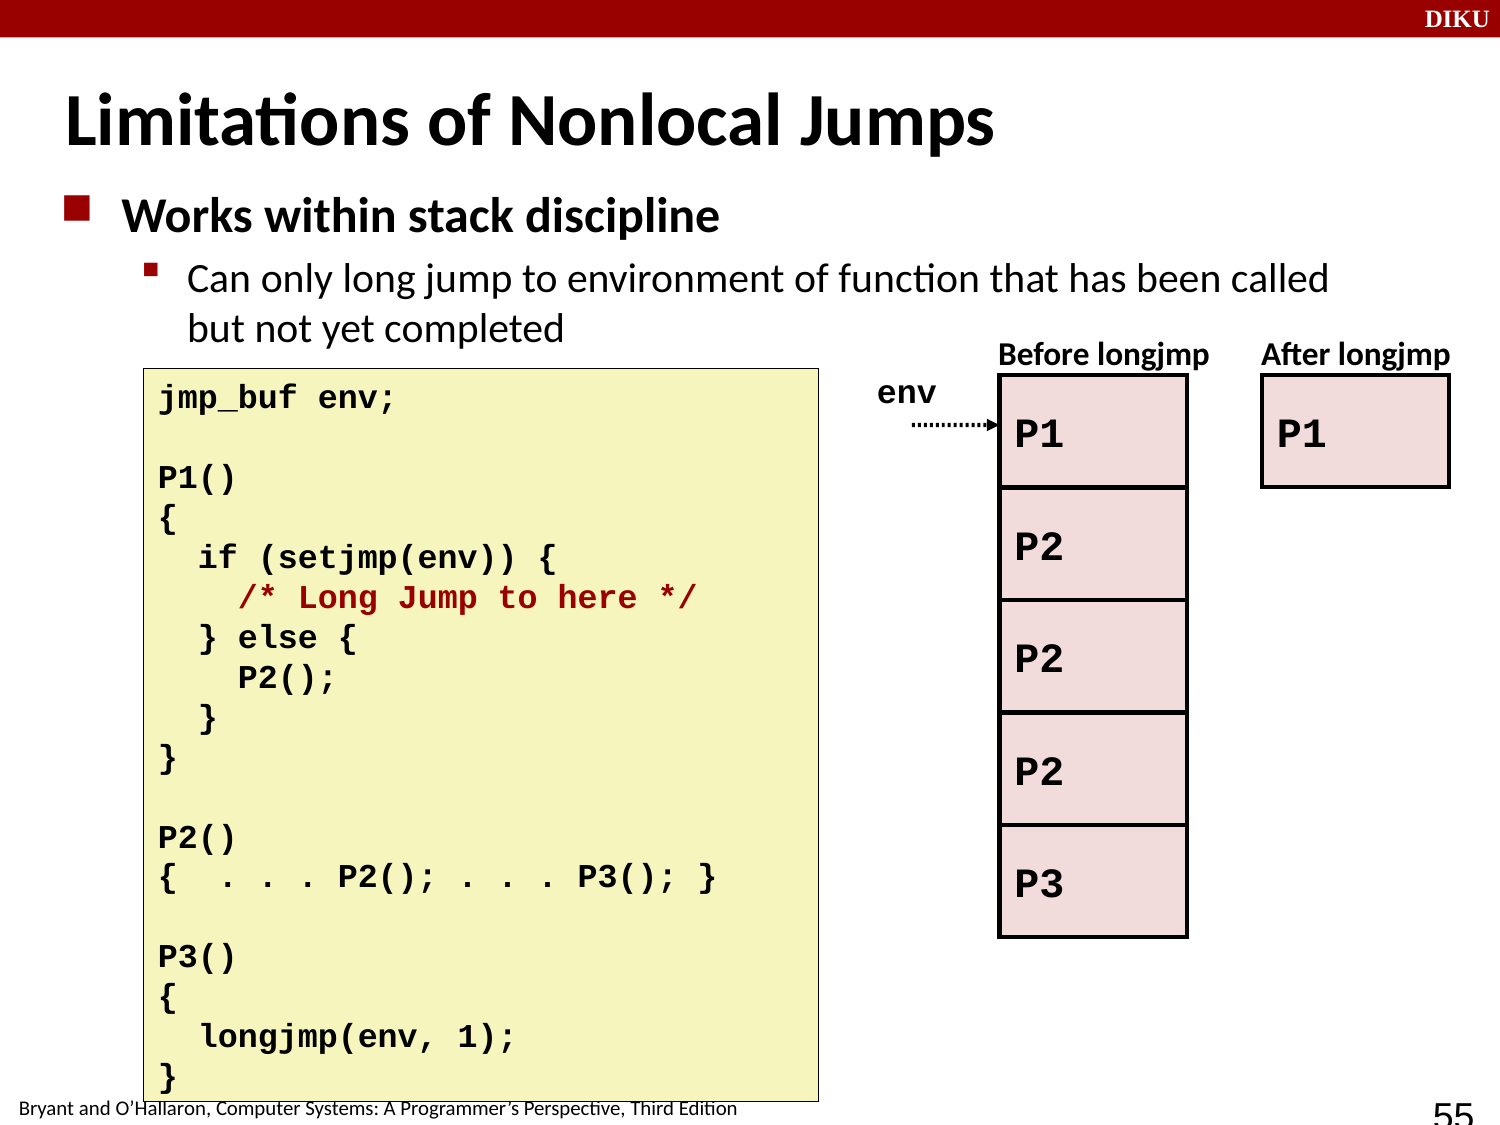

Limitations of Nonlocal Jumps
Works within stack discipline
Can only long jump to environment of function that has been called but not yet completed
Before longjmp
After longjmp
env
jmp_buf env;
P1()
{
 if (setjmp(env)) {
 /* Long Jump to here */
 } else {
 P2();
 }
}
P2()
{ . . . P2(); . . . P3(); }
P3()
{
 longjmp(env, 1);
}
P1
P1
P2
P2
P2
P3